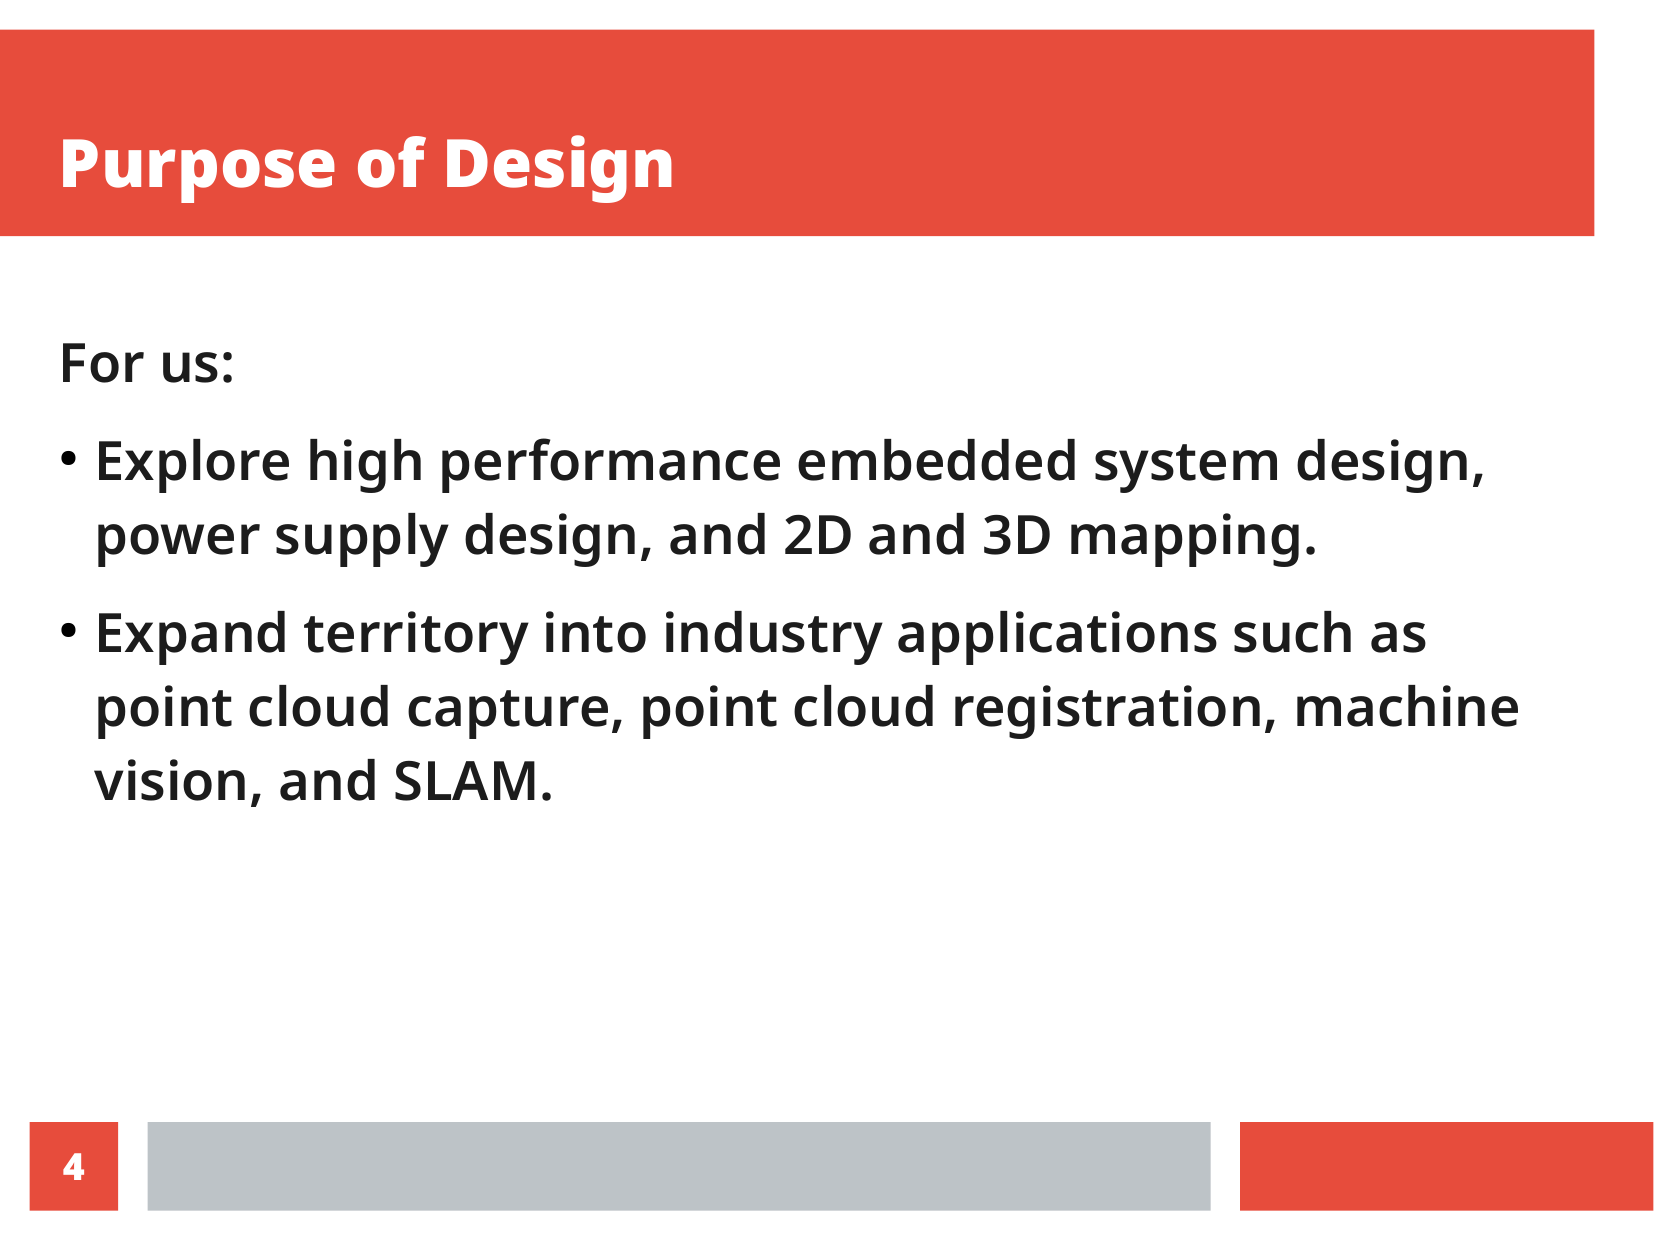

# Purpose of Design
For us:
Explore high performance embedded system design, power supply design, and 2D and 3D mapping.
Expand territory into industry applications such as point cloud capture, point cloud registration, machine vision, and SLAM.
4